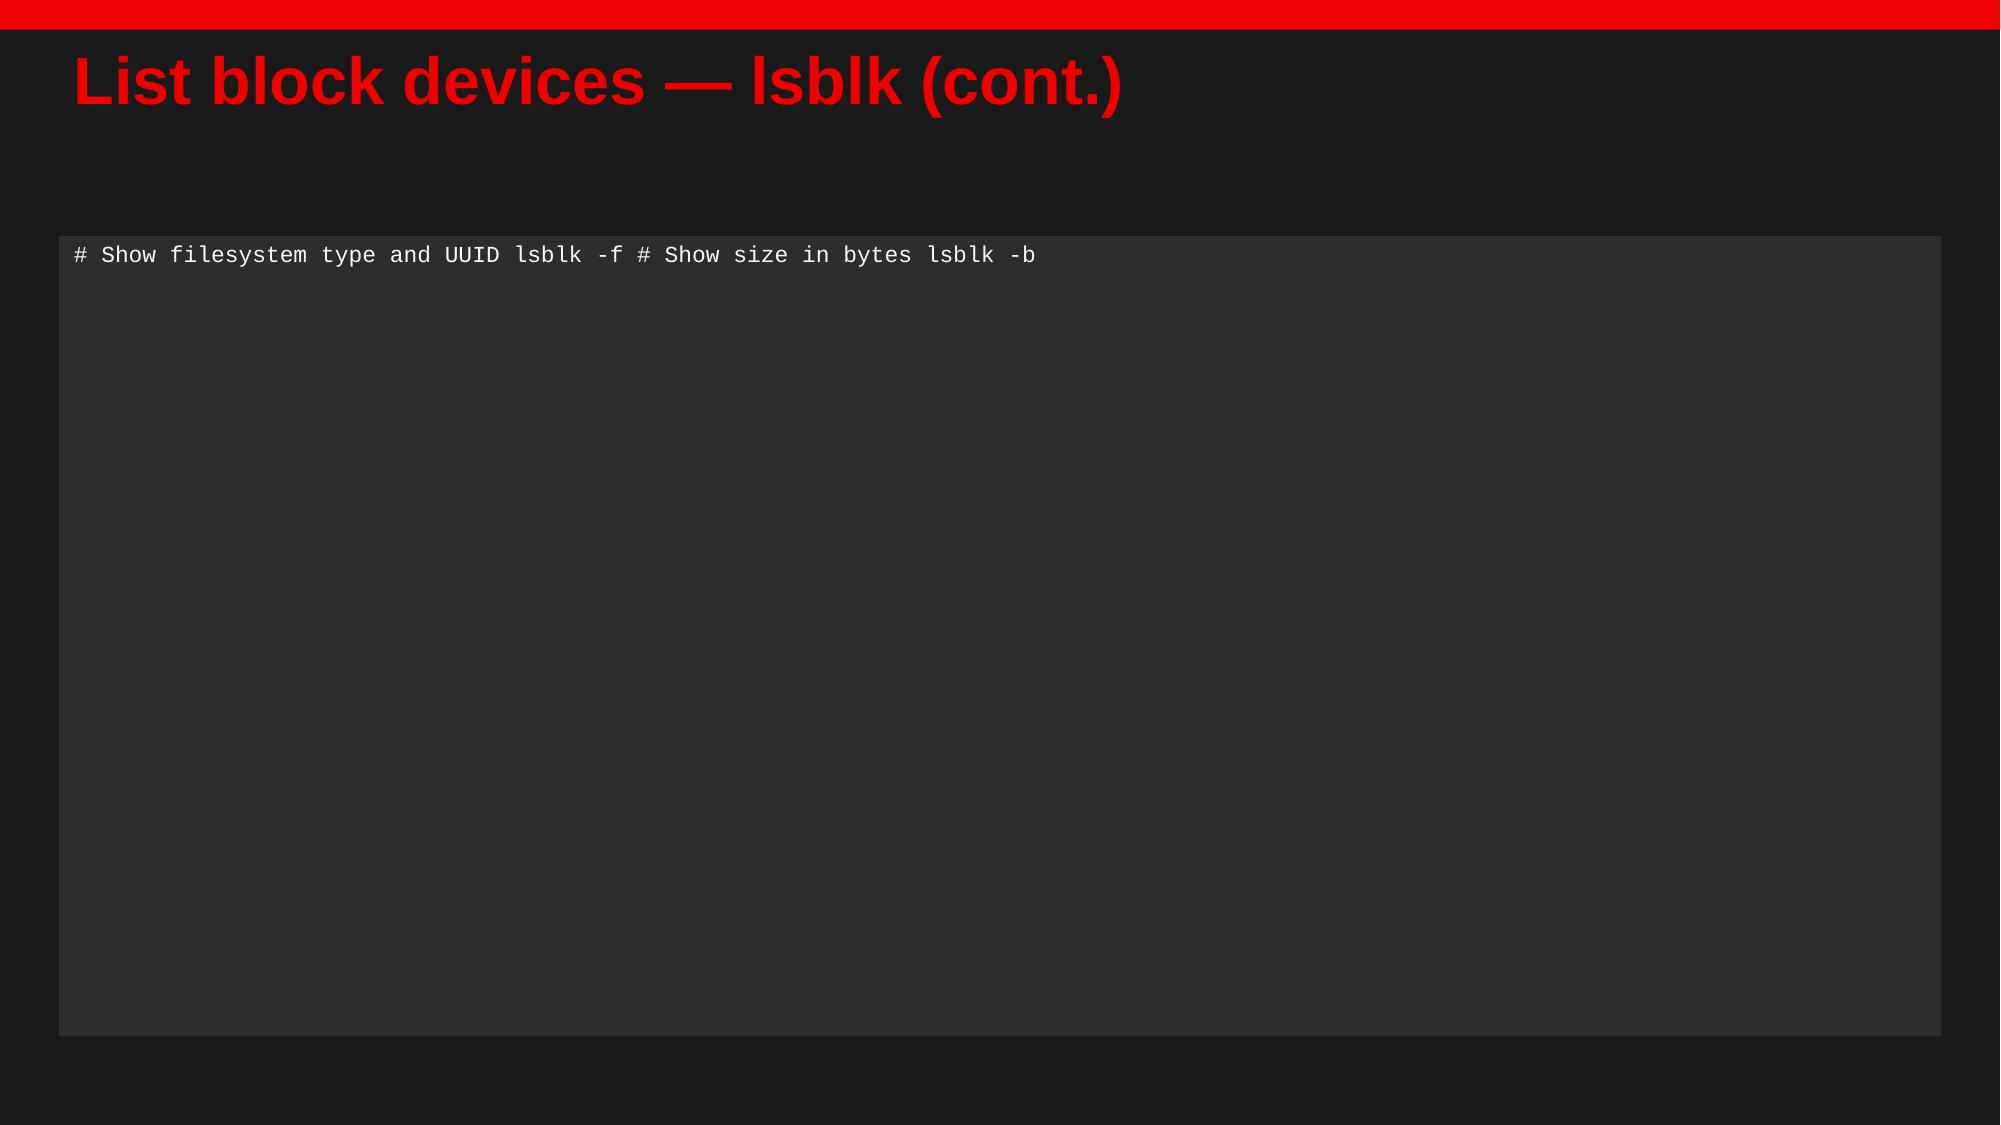

List block devices — lsblk (cont.)
# Show filesystem type and UUID lsblk -f # Show size in bytes lsblk -b